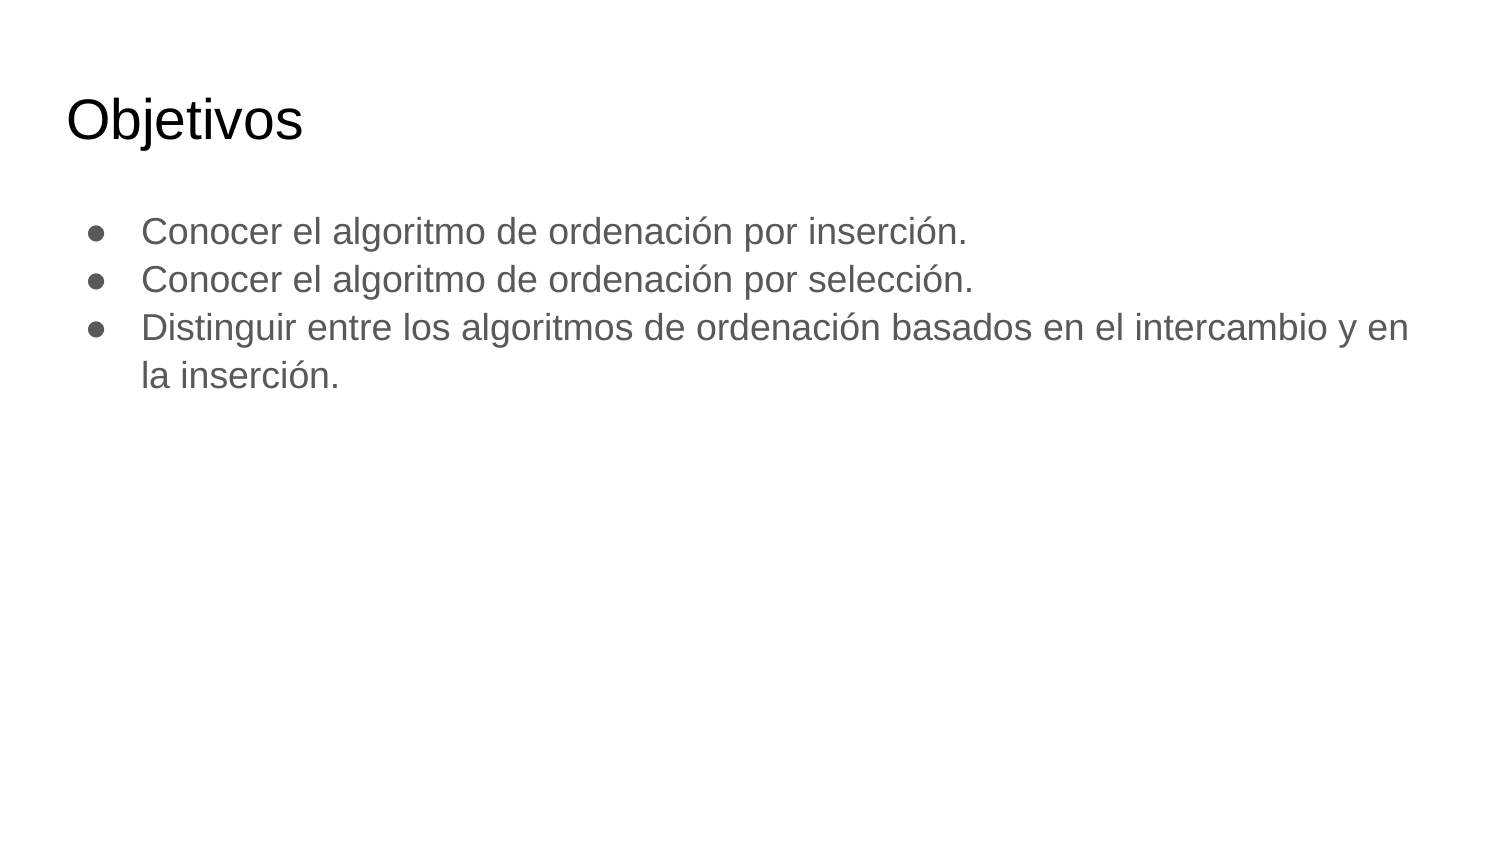

# Objetivos
Conocer el algoritmo de ordenación por inserción.
Conocer el algoritmo de ordenación por selección.
Distinguir entre los algoritmos de ordenación basados en el intercambio y en la inserción.